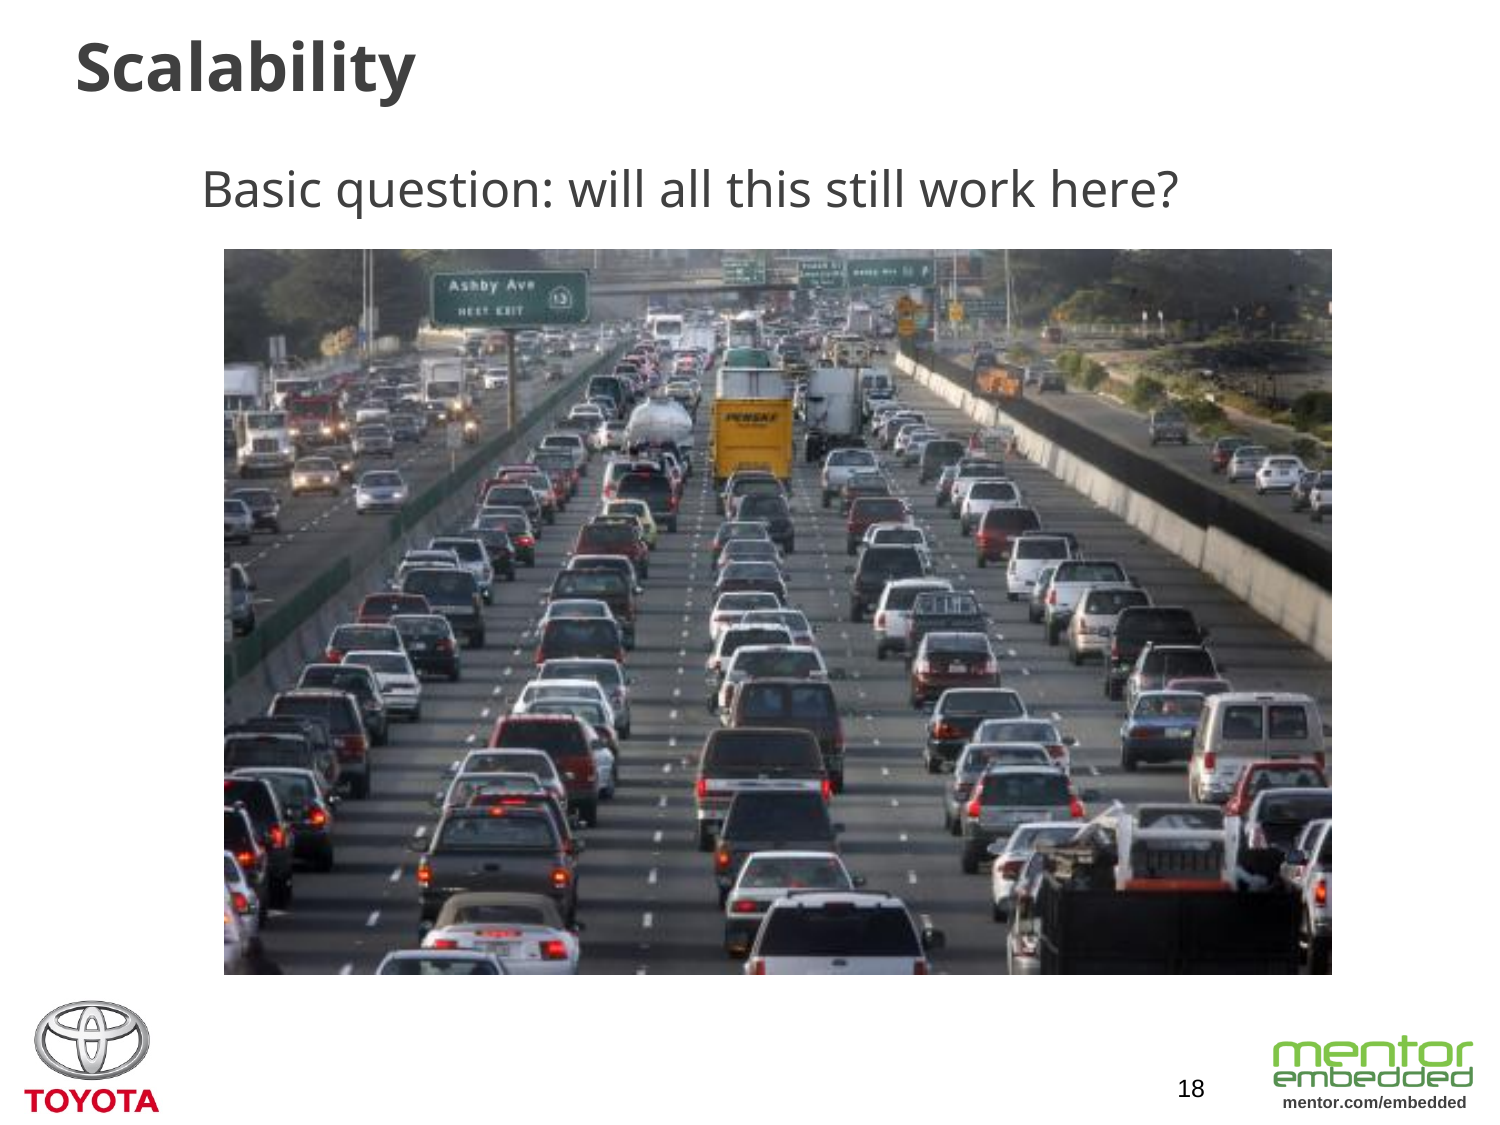

Scalability
Basic question: will all this still work here?